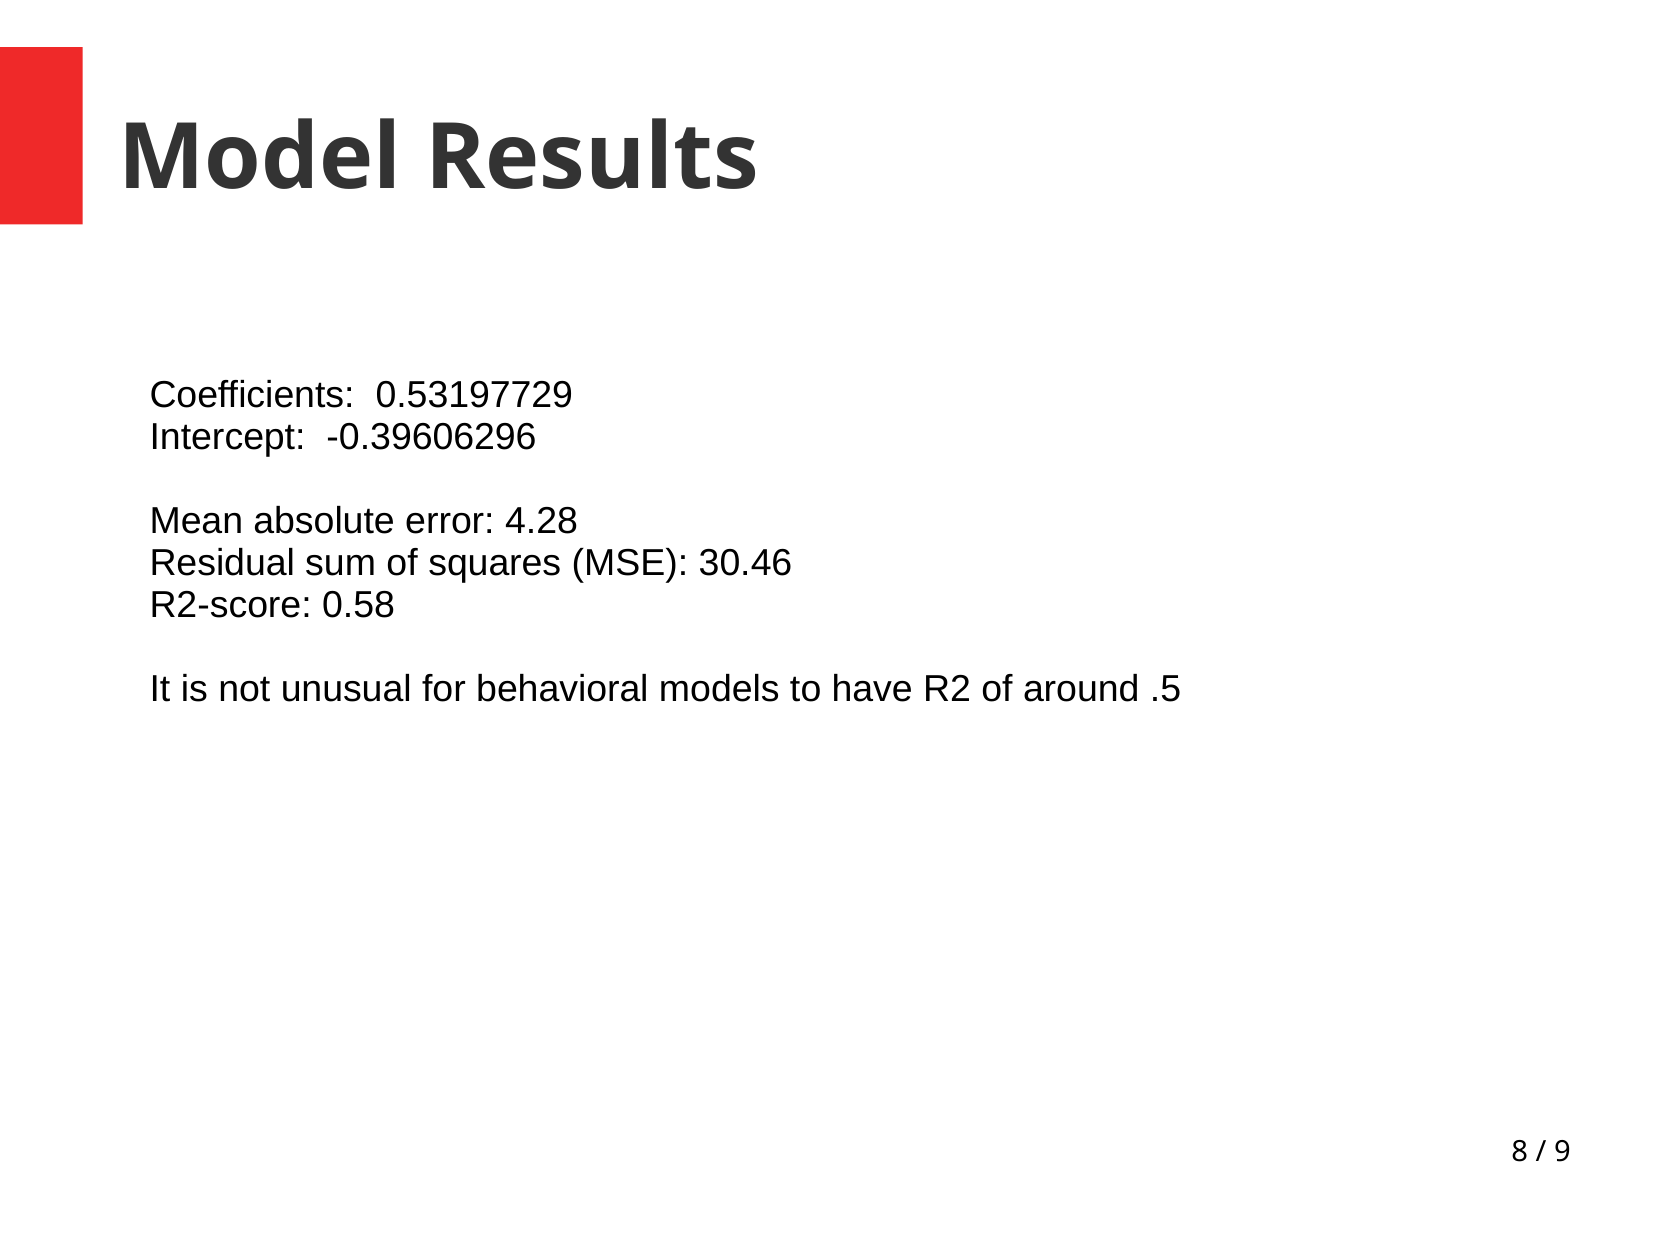

# Model Results
Coefficients: 0.53197729
Intercept: -0.39606296
Mean absolute error: 4.28
Residual sum of squares (MSE): 30.46
R2-score: 0.58
It is not unusual for behavioral models to have R2 of around .5
8